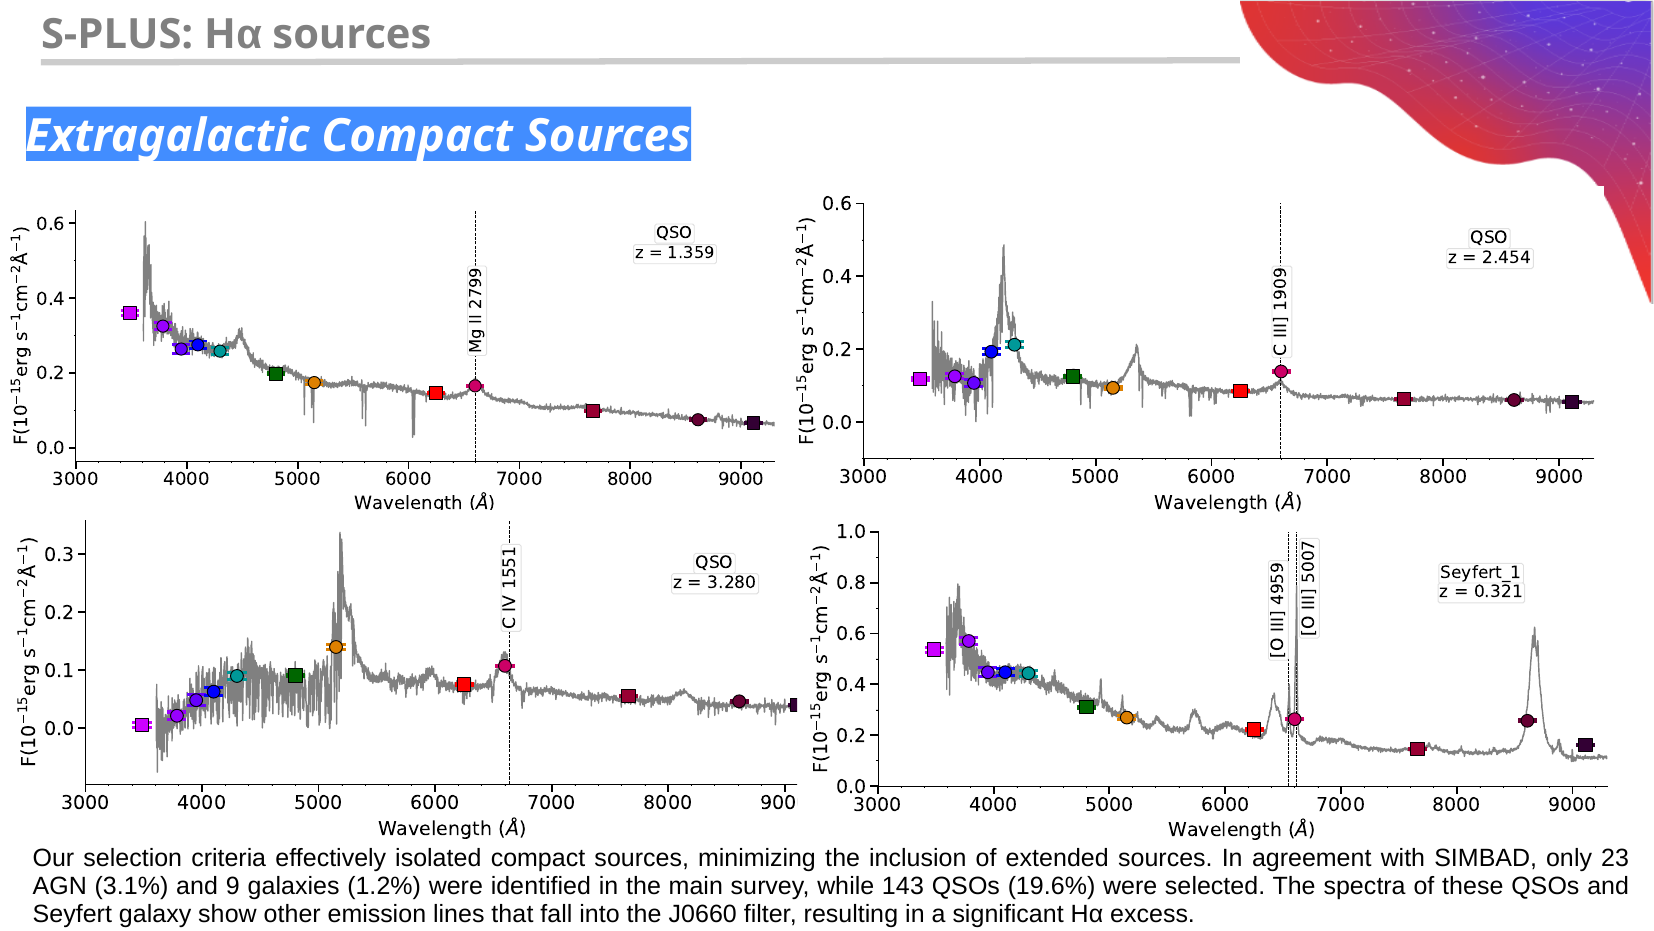

S-PLUS: Hα sources
Extragalactic Compact Sources
Our selection criteria effectively isolated compact sources, minimizing the inclusion of extended sources. In agreement with SIMBAD, only 23 AGN (3.1%) and 9 galaxies (1.2%) were identified in the main survey, while 143 QSOs (19.6%) were selected. The spectra of these QSOs and Seyfert galaxy show other emission lines that fall into the J0660 filter, resulting in a significant Hα excess.